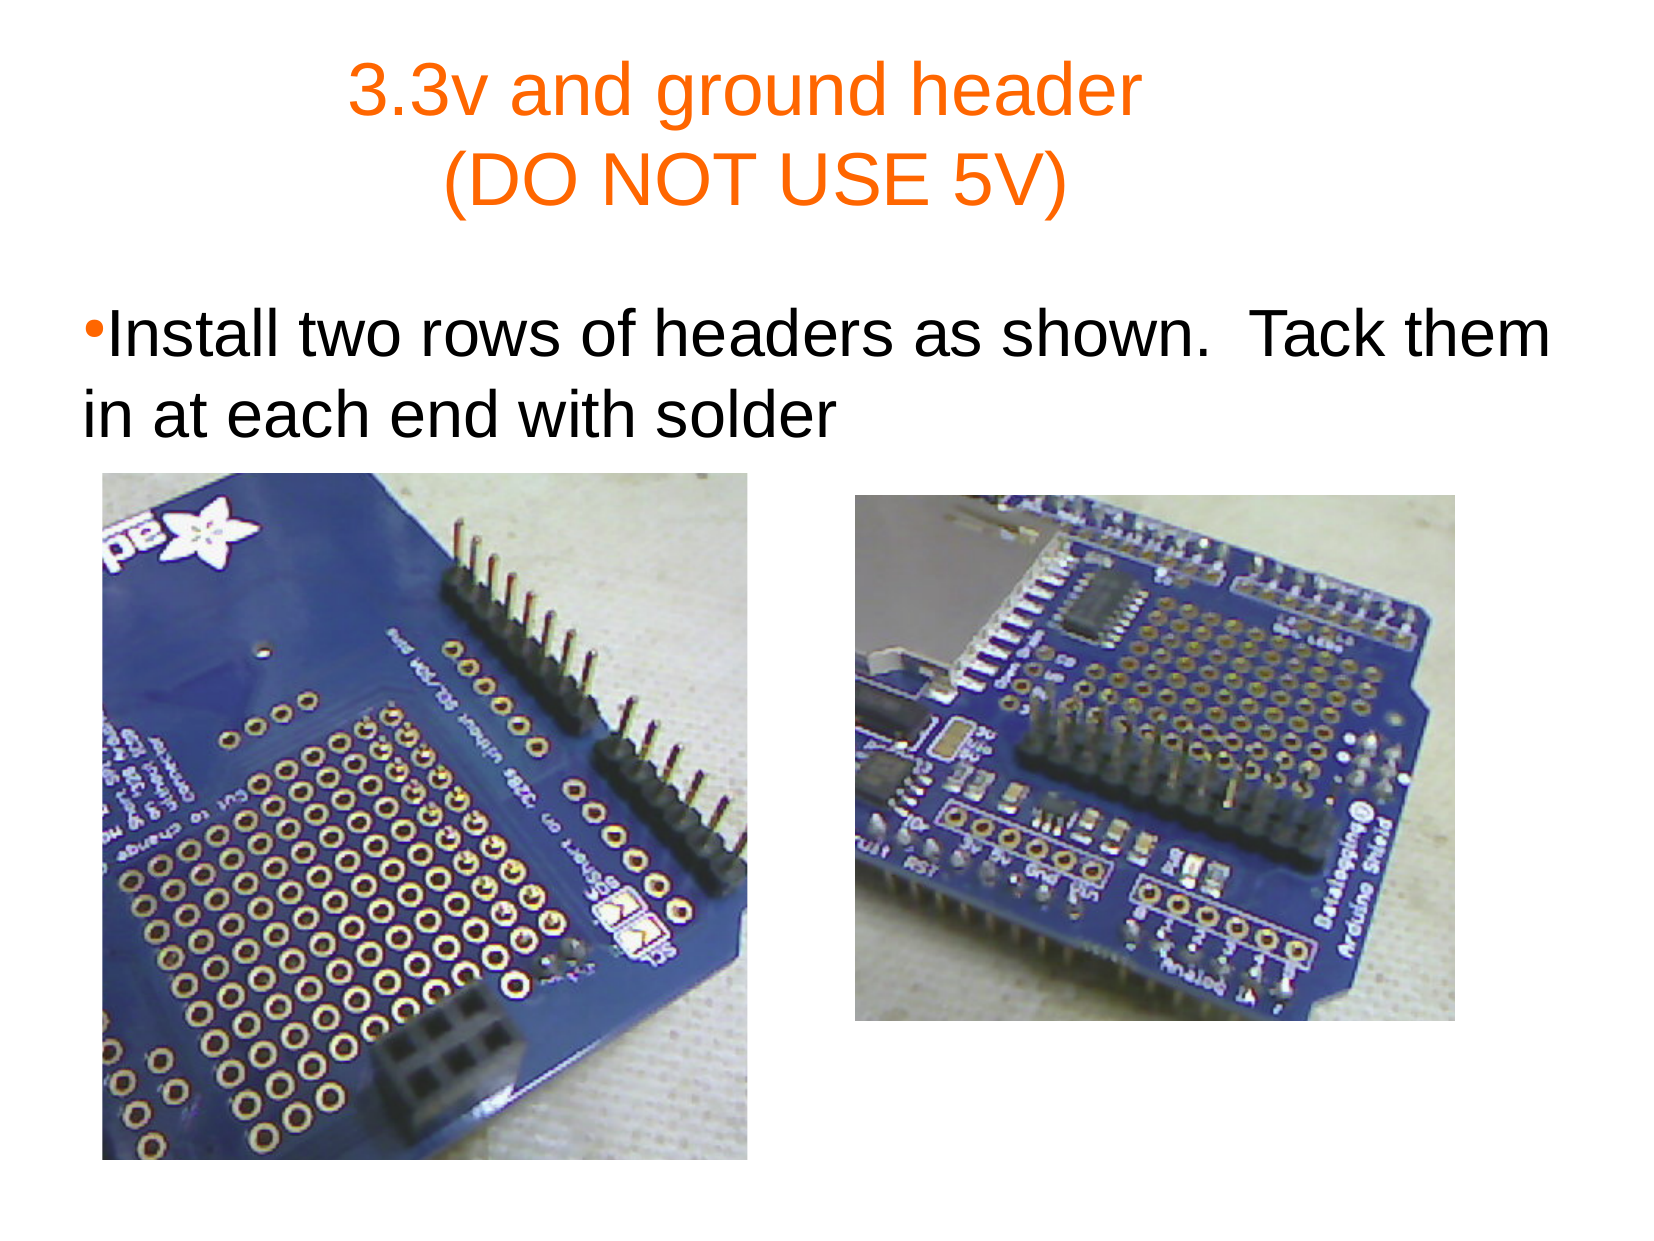

# 3.3v and ground header (DO NOT USE 5V)
Install two rows of headers as shown. Tack them in at each end with solder